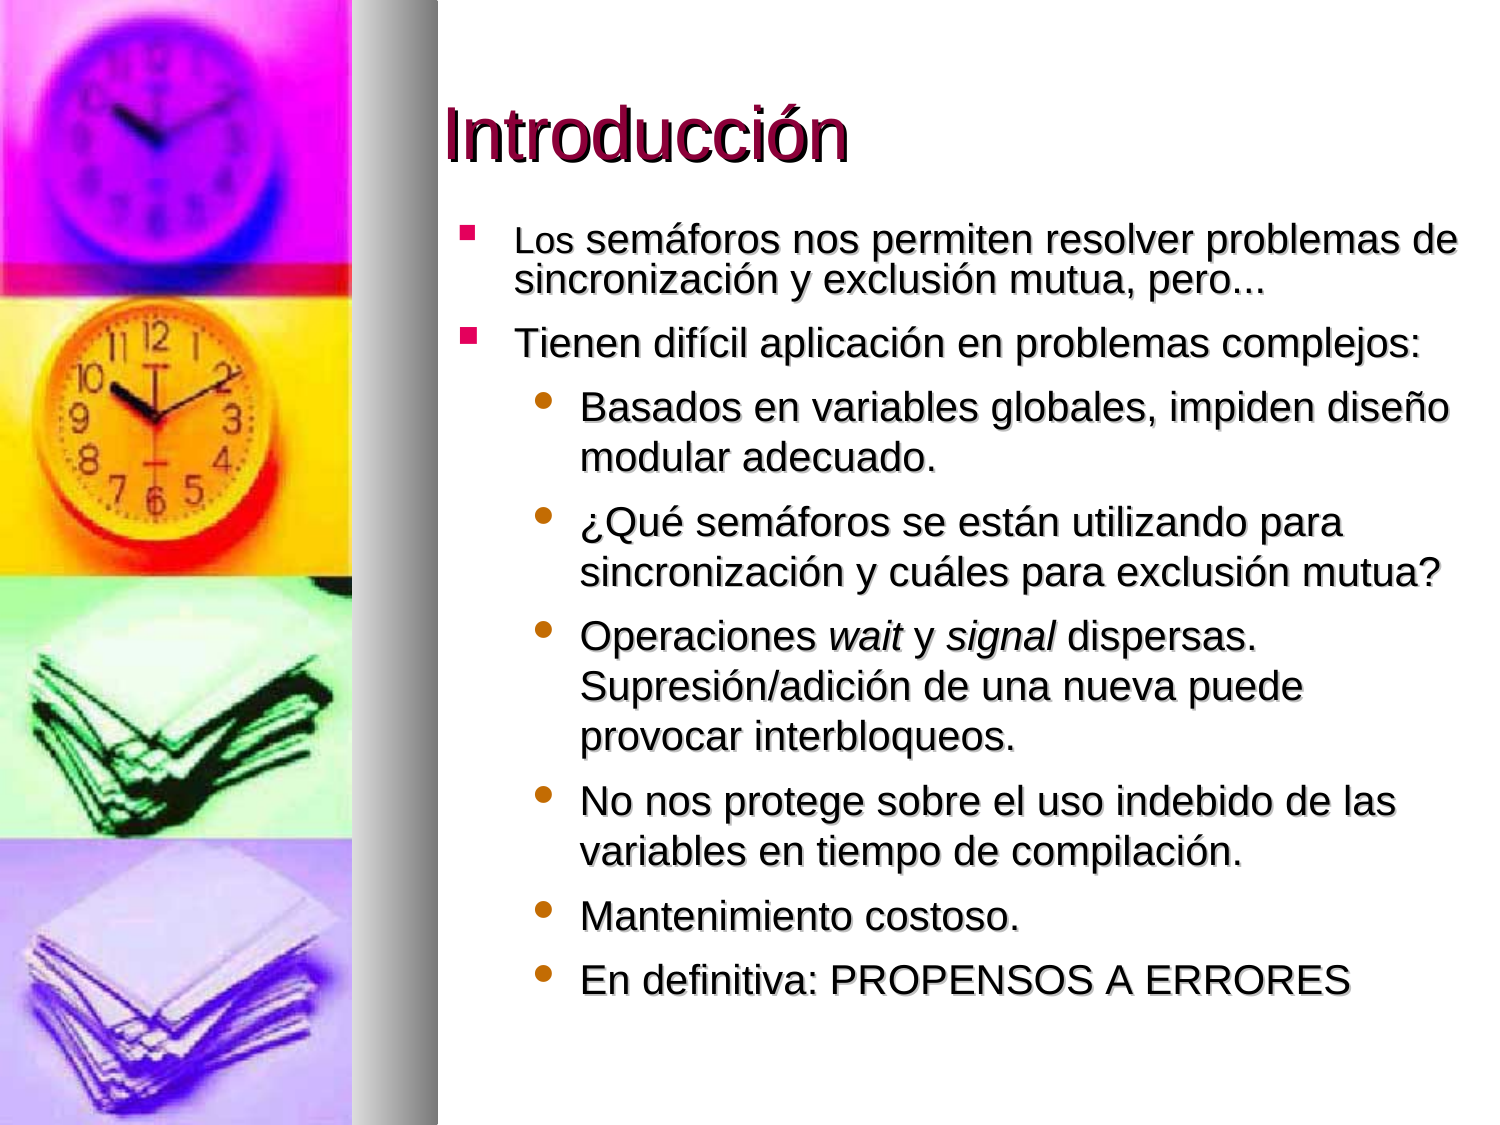

# Introducción
Los semáforos nos permiten resolver problemas de sincronización y exclusión mutua, pero...
Tienen difícil aplicación en problemas complejos:
Basados en variables globales, impiden diseño modular adecuado.
¿Qué semáforos se están utilizando para sincronización y cuáles para exclusión mutua?
Operaciones wait y signal dispersas. Supresión/adición de una nueva puede provocar interbloqueos.
No nos protege sobre el uso indebido de las variables en tiempo de compilación.
Mantenimiento costoso.
En definitiva: PROPENSOS A ERRORES